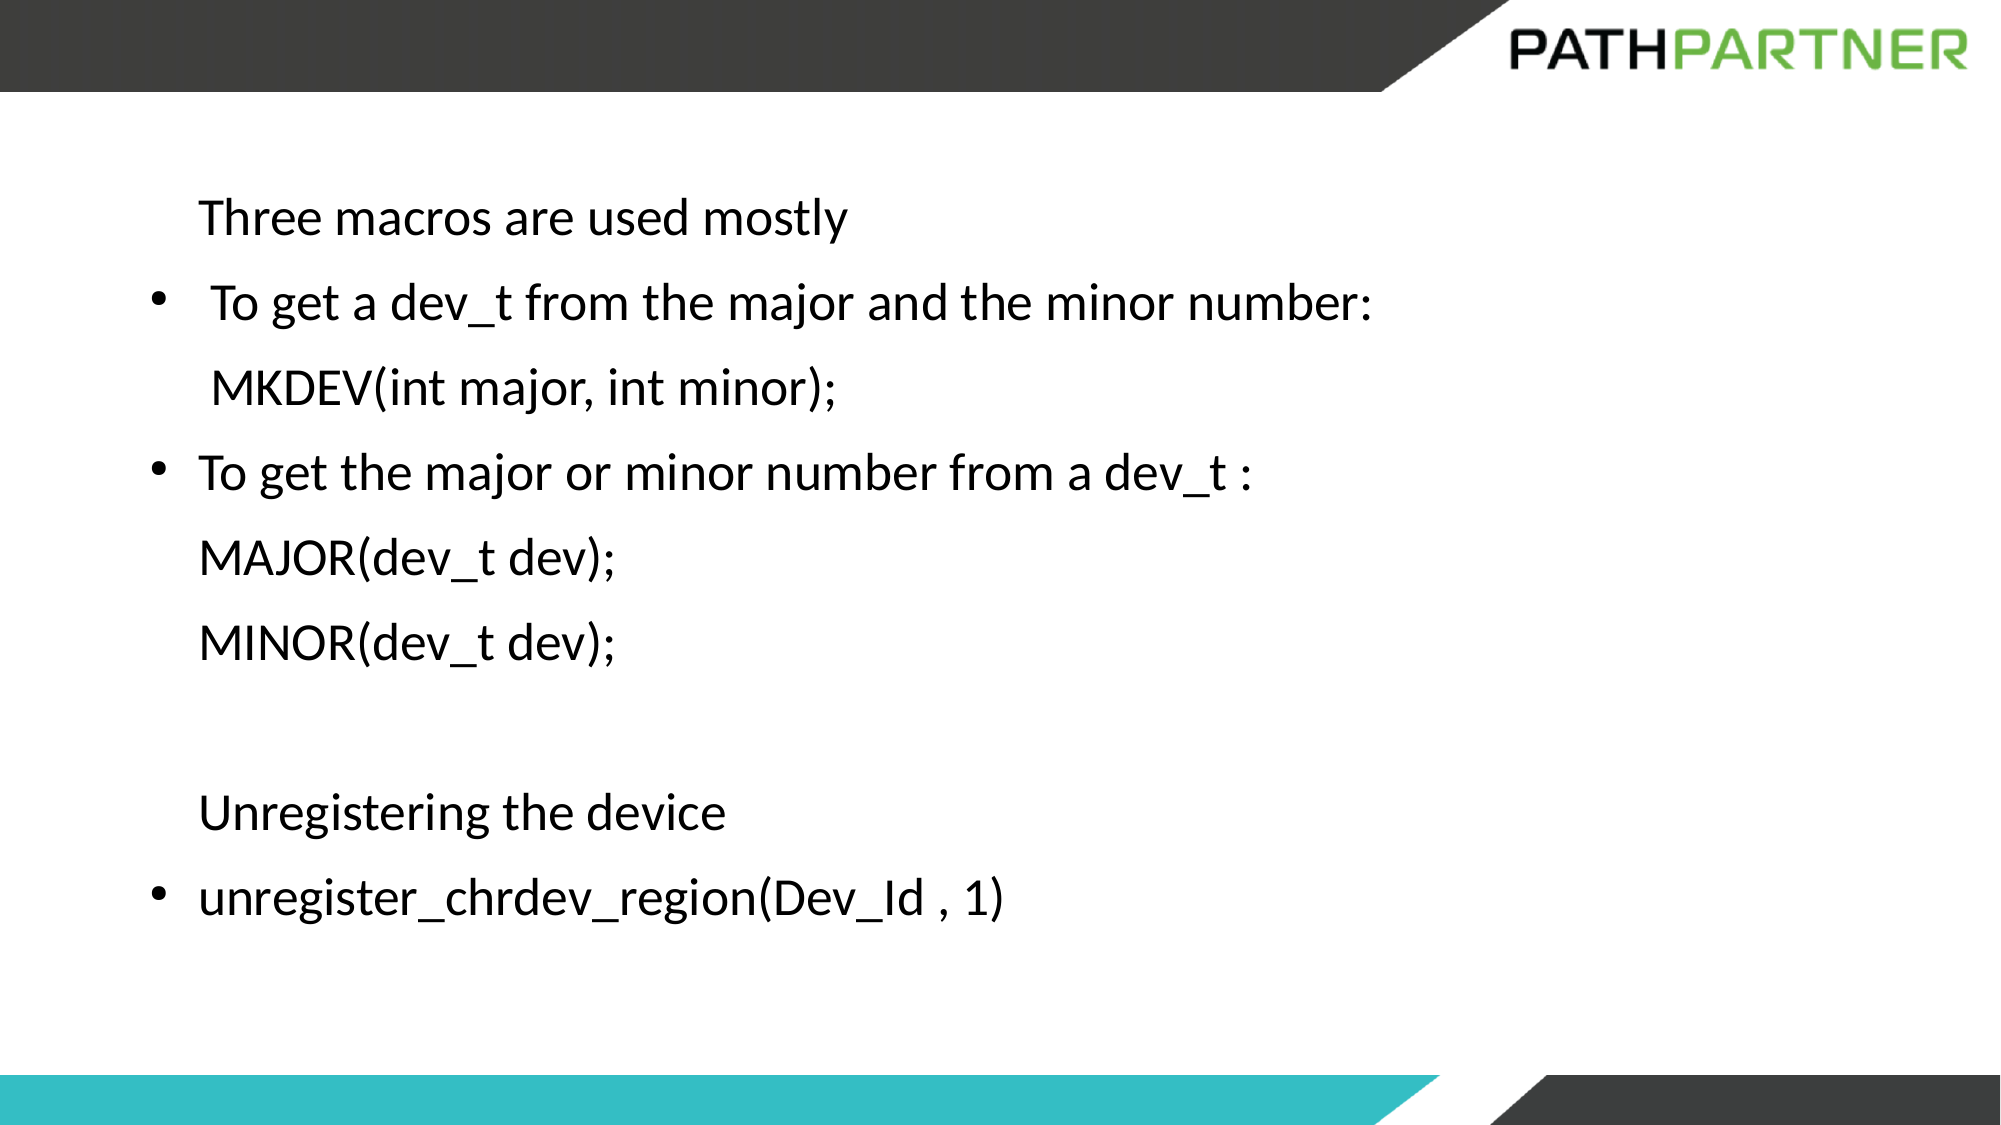

# Three macros are used mostly
 To get a dev_t from the major and the minor number:
 MKDEV(int major, int minor);
To get the major or minor number from a dev_t :
MAJOR(dev_t dev);
MINOR(dev_t dev);
Unregistering the device
unregister_chrdev_region(Dev_Id , 1)